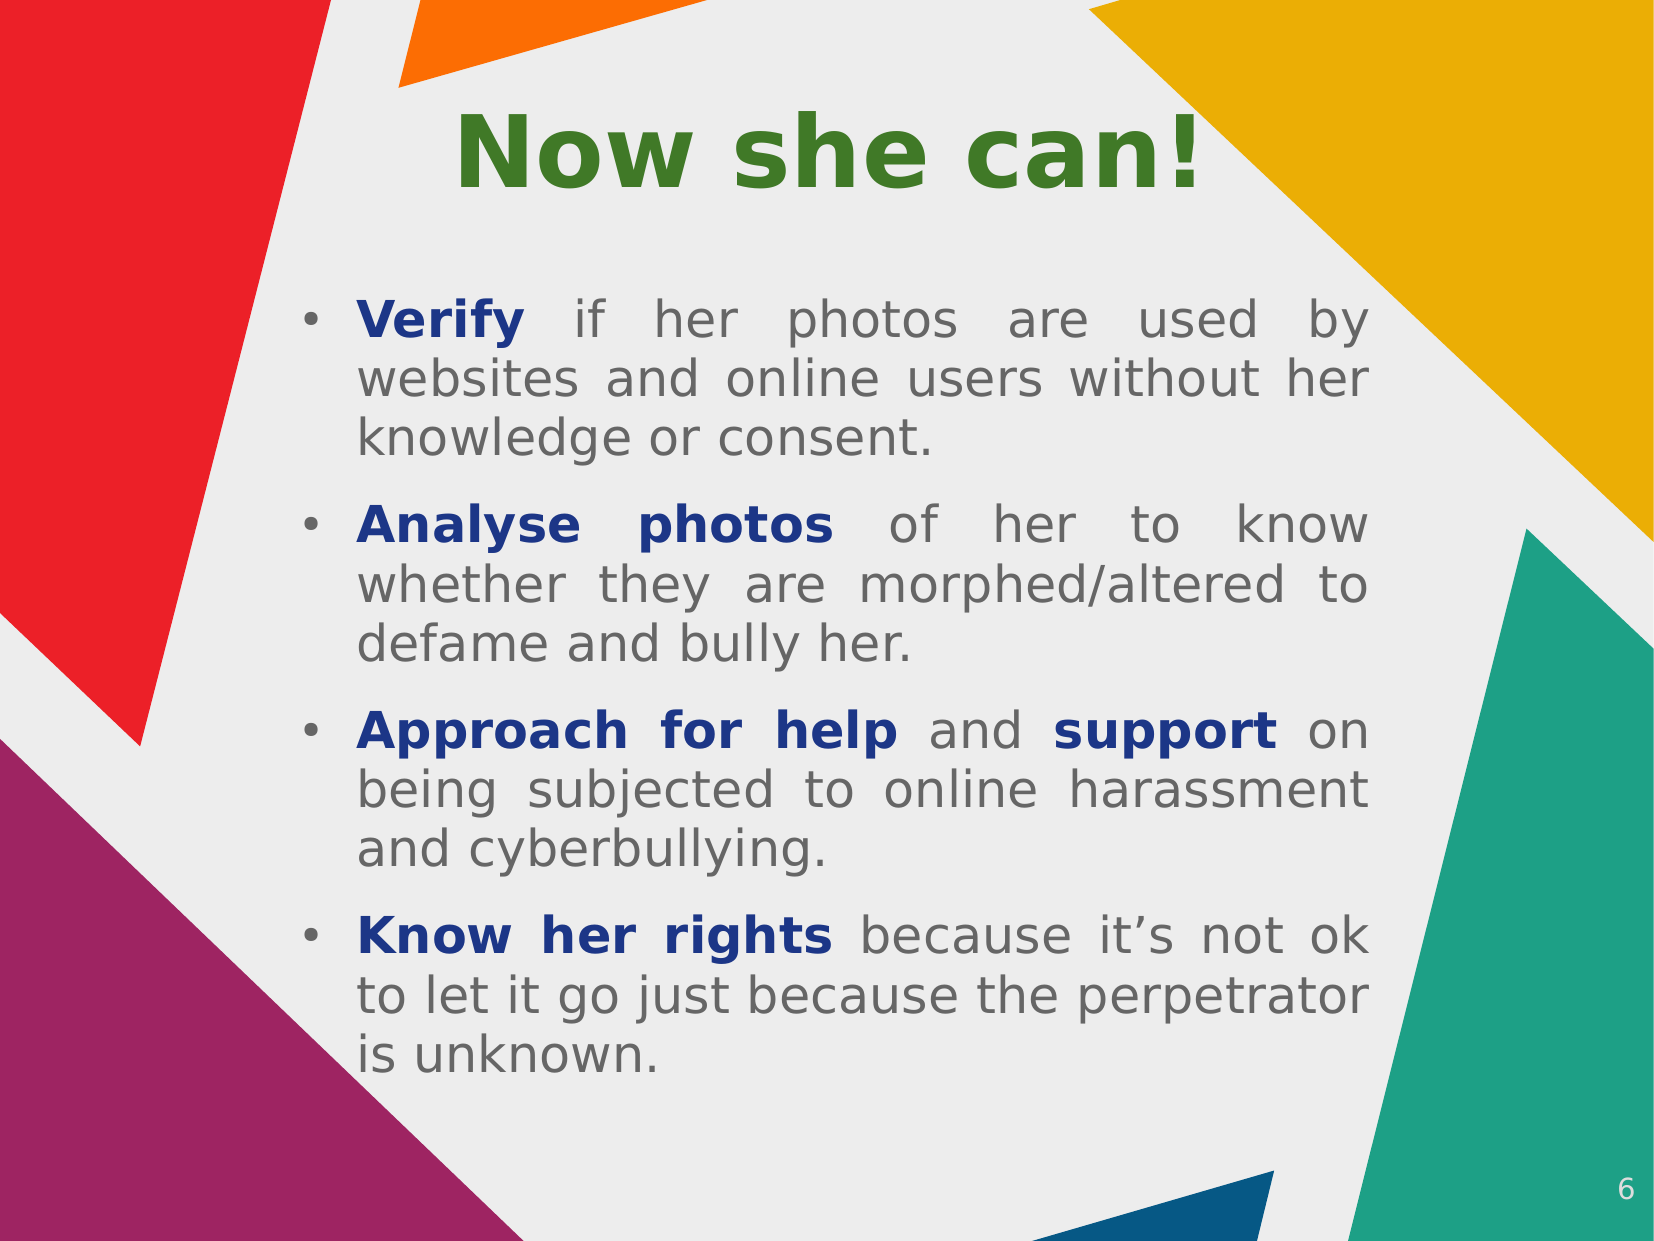

# Now she can!
Verify if her photos are used by websites and online users without her knowledge or consent.
Analyse photos of her to know whether they are morphed/altered to defame and bully her.
Approach for help and support on being subjected to online harassment and cyberbullying.
Know her rights because it’s not ok to let it go just because the perpetrator is unknown.
6